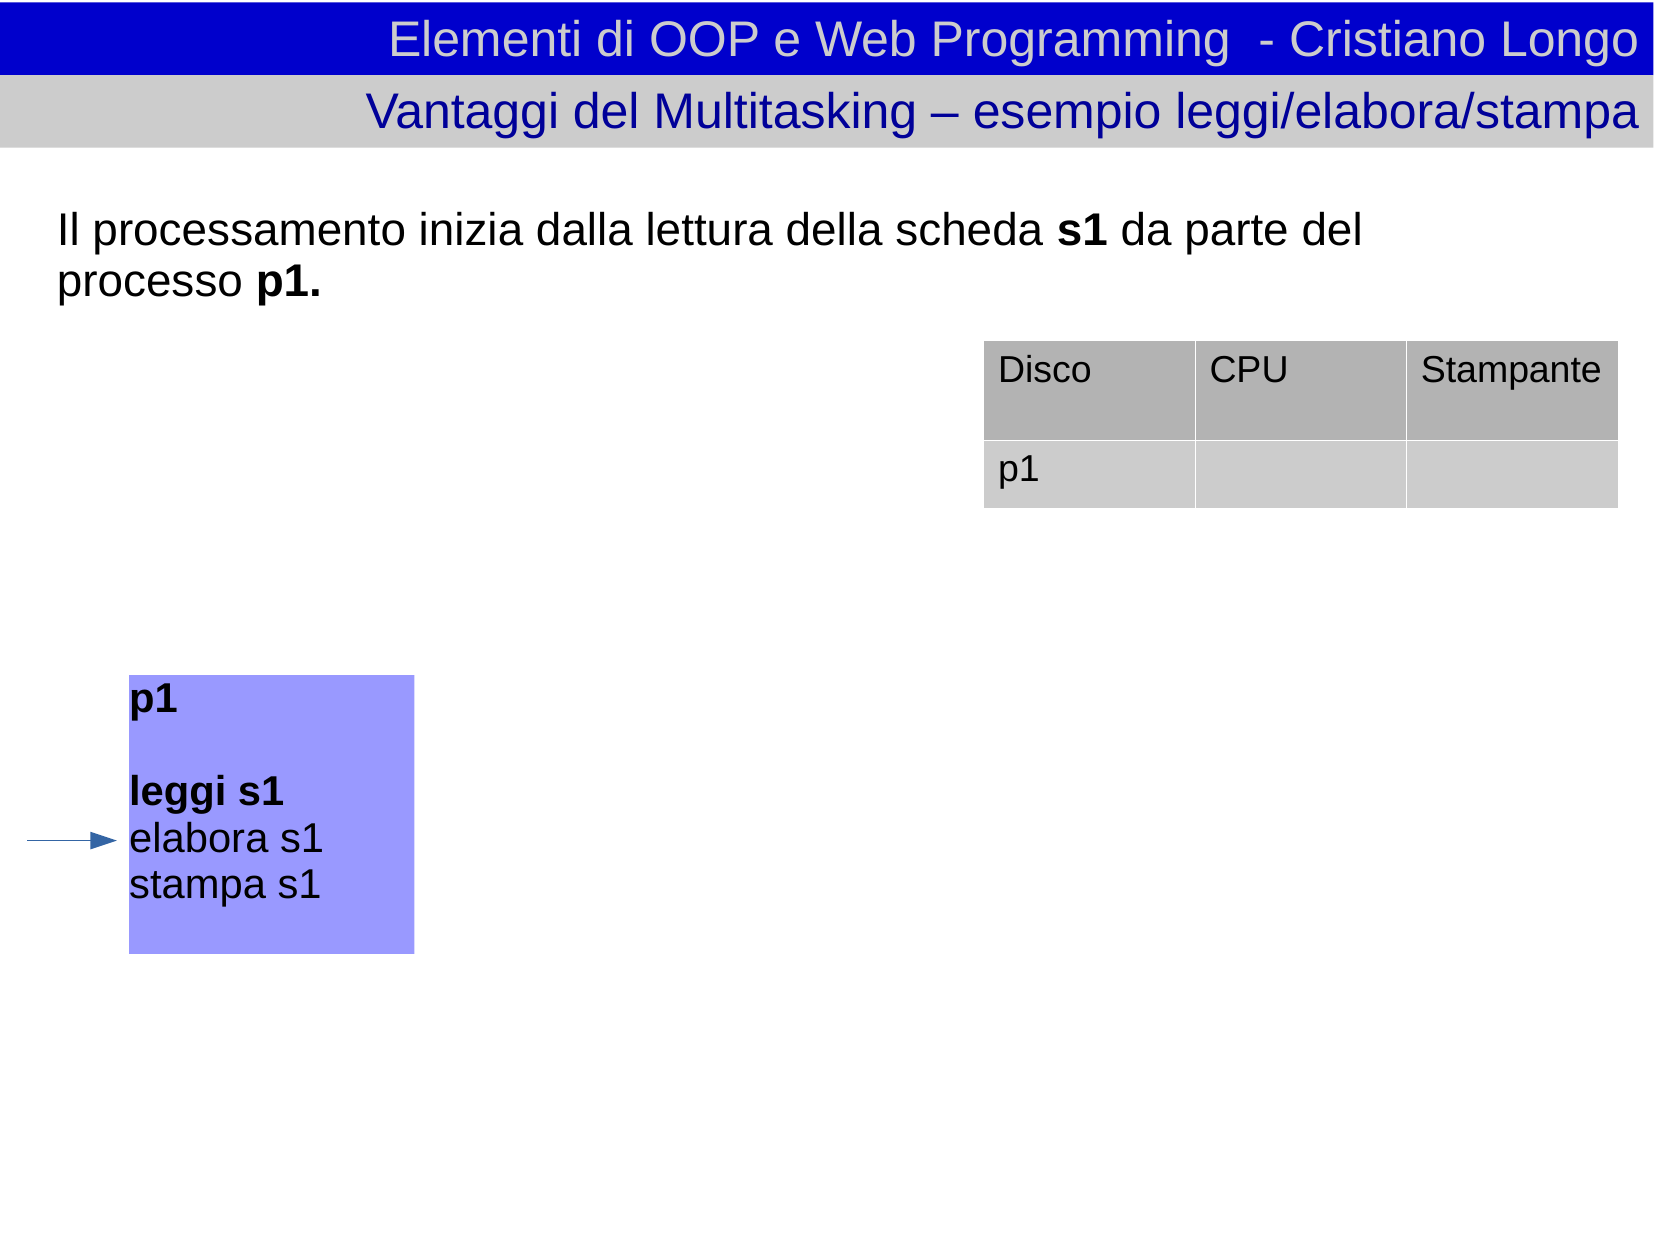

# Elementi di OOP e Web Programming - Cristiano Longo
Vantaggi del Multitasking – esempio leggi/elabora/stampa
Il processamento inizia dalla lettura della scheda s1 da parte del processo p1.
| Disco | CPU | Stampante |
| --- | --- | --- |
| p1 | | |
p1
leggi s1
elabora s1
stampa s1